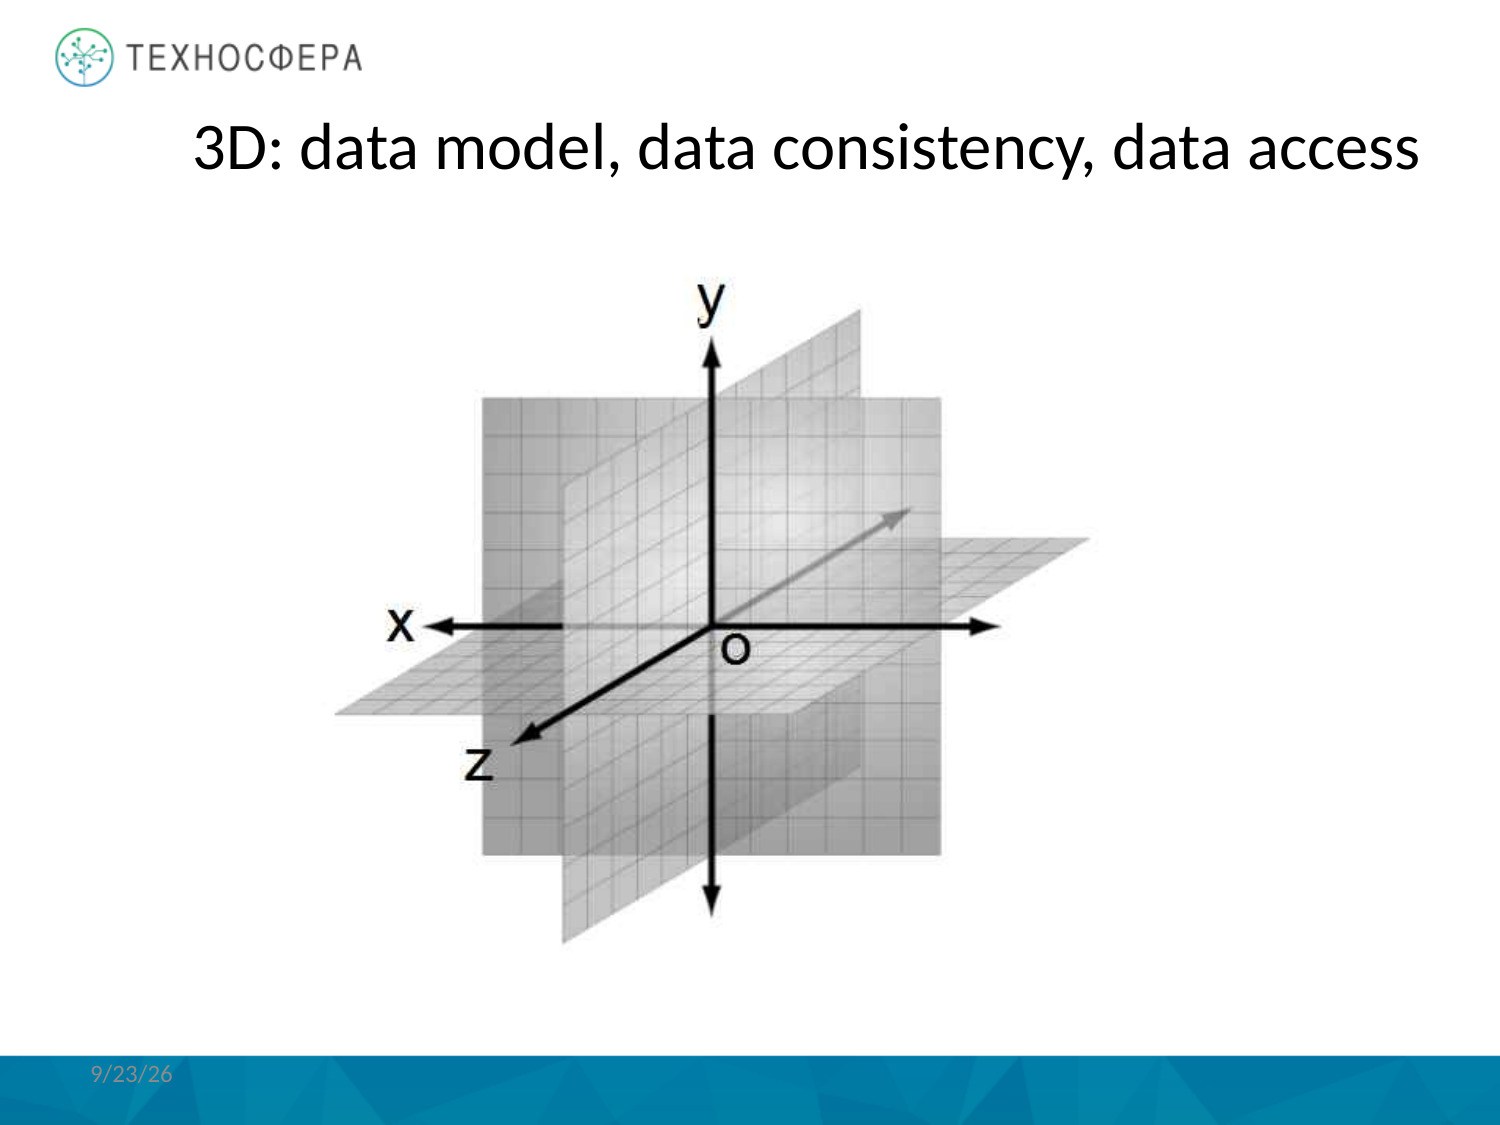

# 3D: data model, data consistency, data access